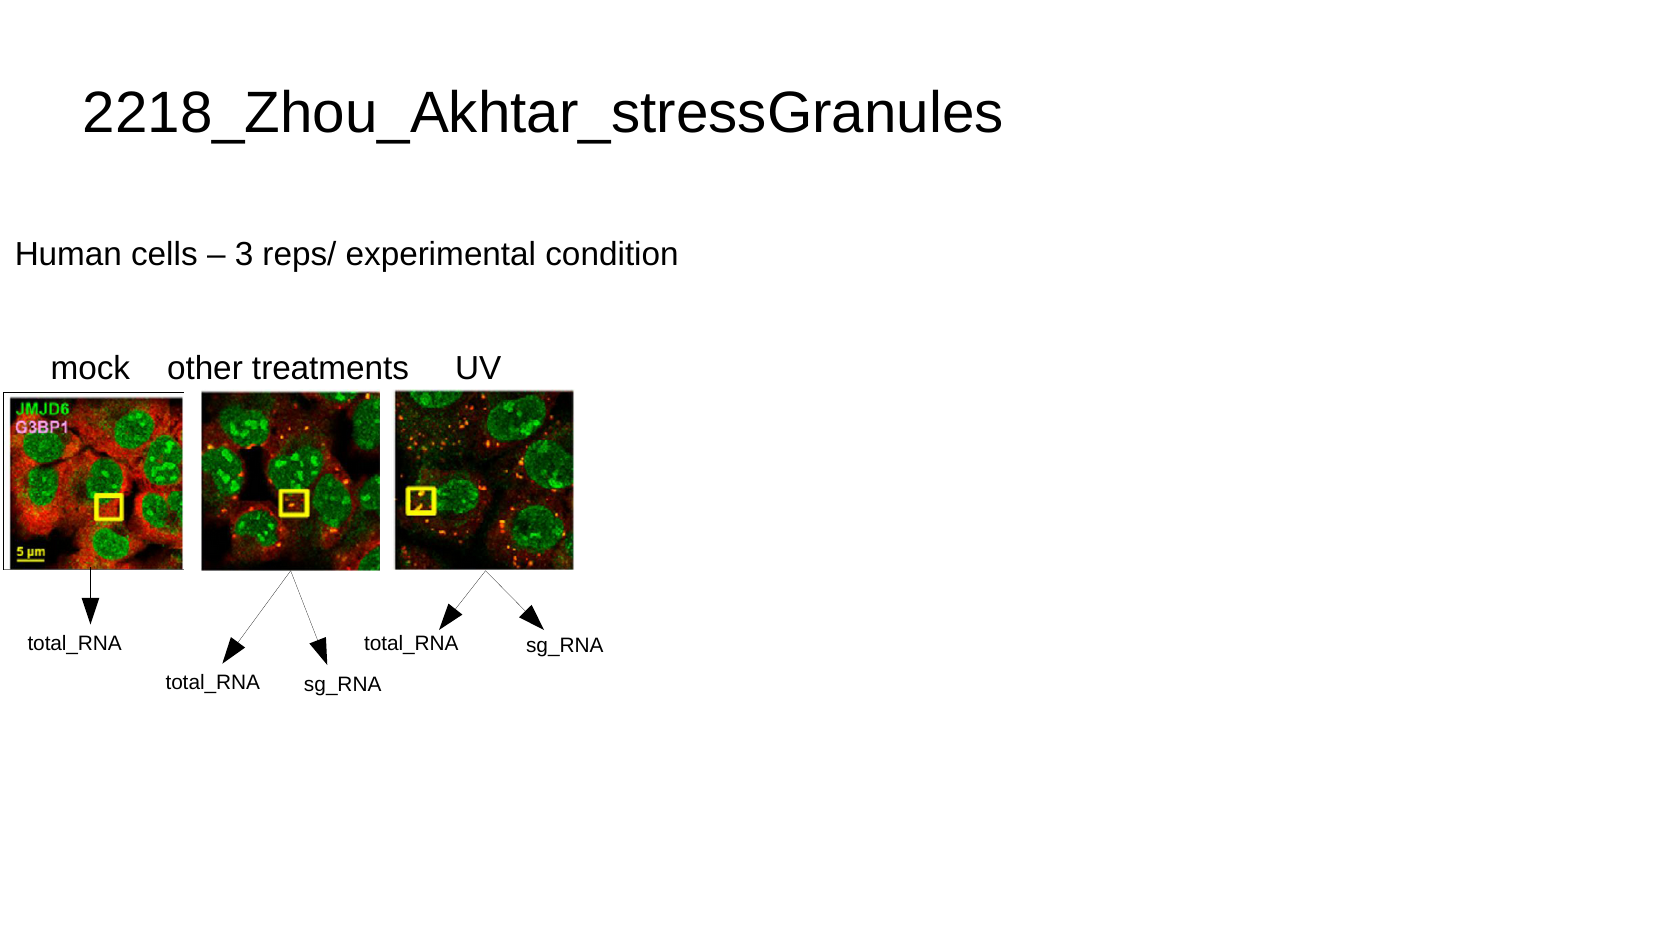

# 2218_Zhou_Akhtar_stressGranules
Human cells – 3 reps/ experimental condition
mock other treatments UV
total_RNA
total_RNA
sg_RNA
total_RNA
sg_RNA